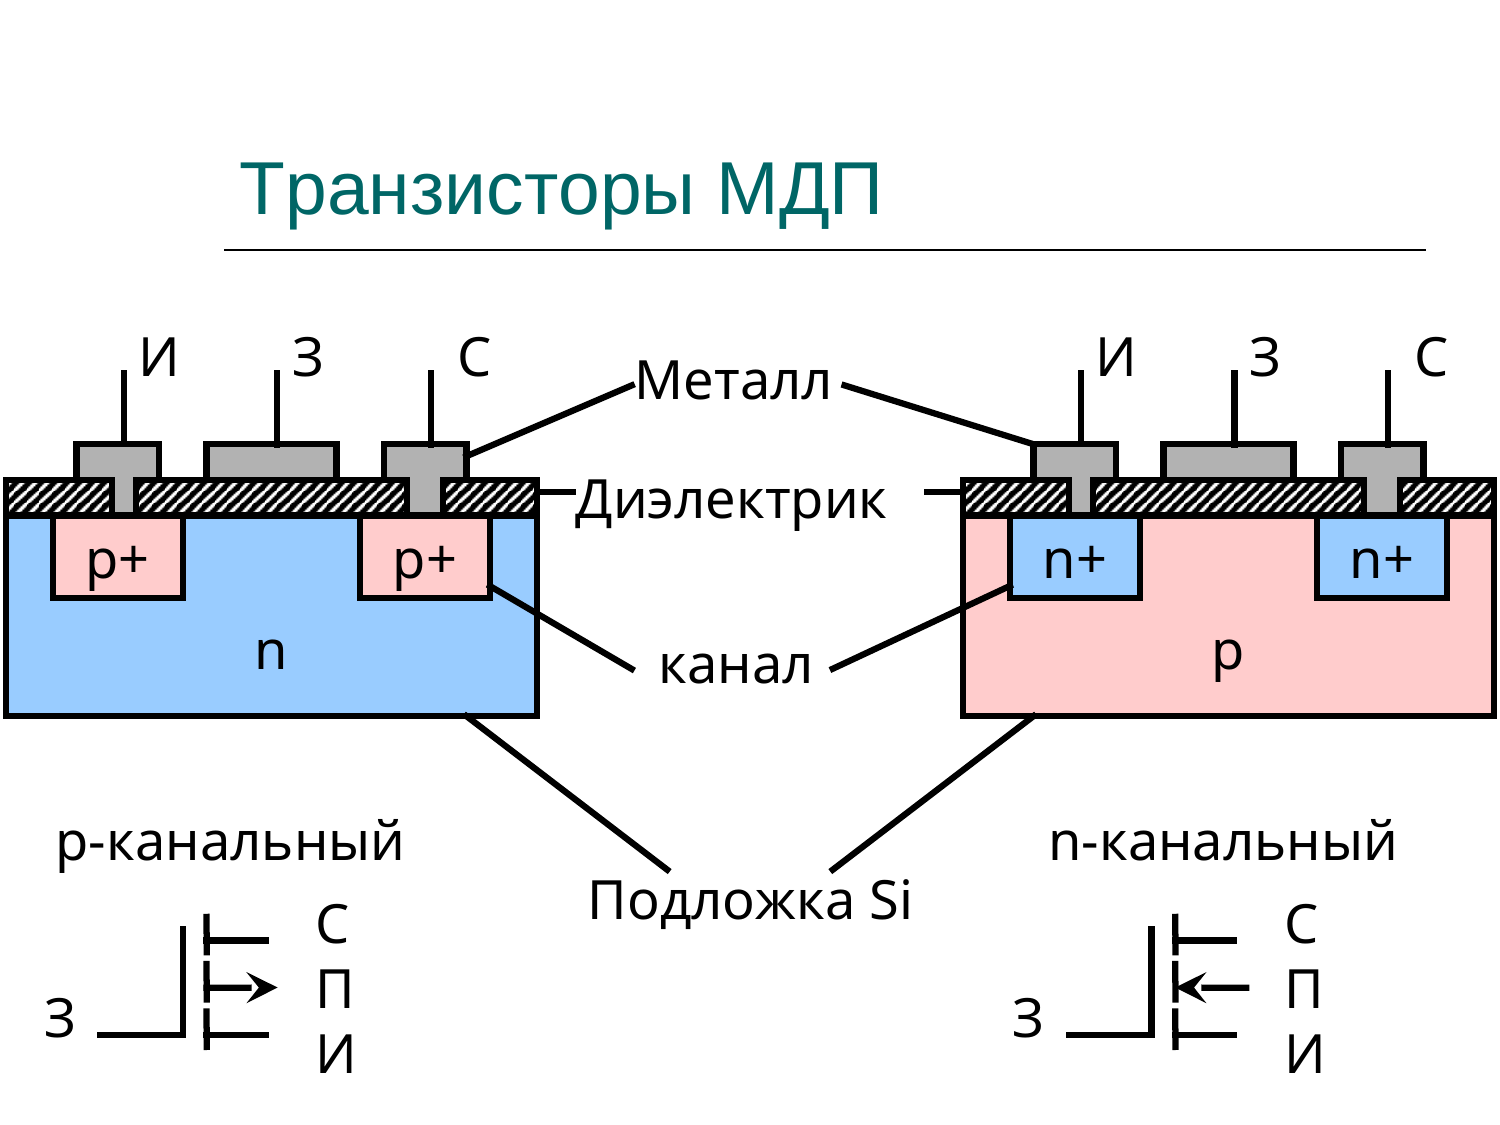

# Транзисторы МДП
И
З
С
И
З
С
Металл
Диэлектрик
n
p+
p+
p
n+
n+
канал
p-канальный
n-канальный
Подложка Si
С
П
И
С
П
И
З
З